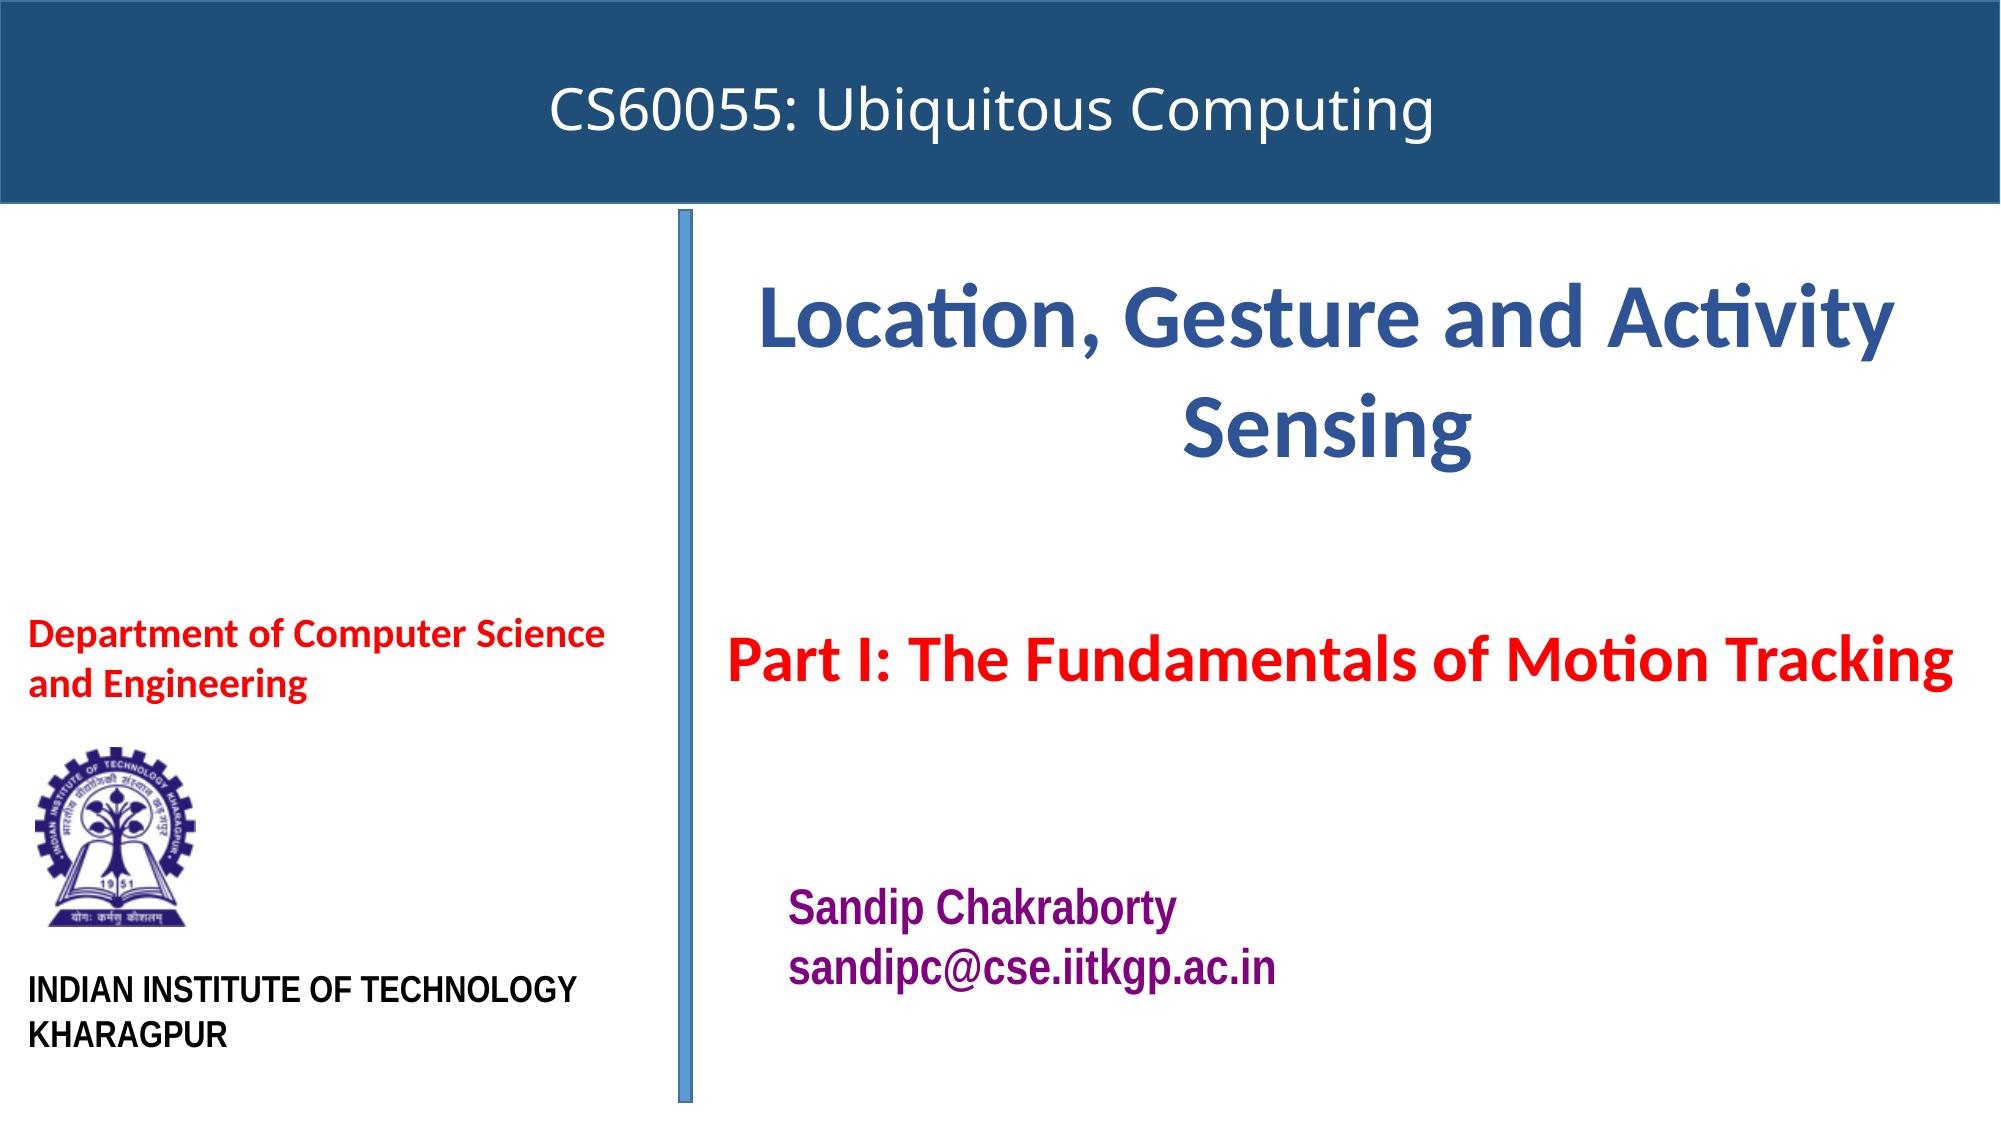

# CS60055: Ubiquitous Computing
Location, Gesture and Activity Sensing
Part I: The Fundamentals of Motion Tracking